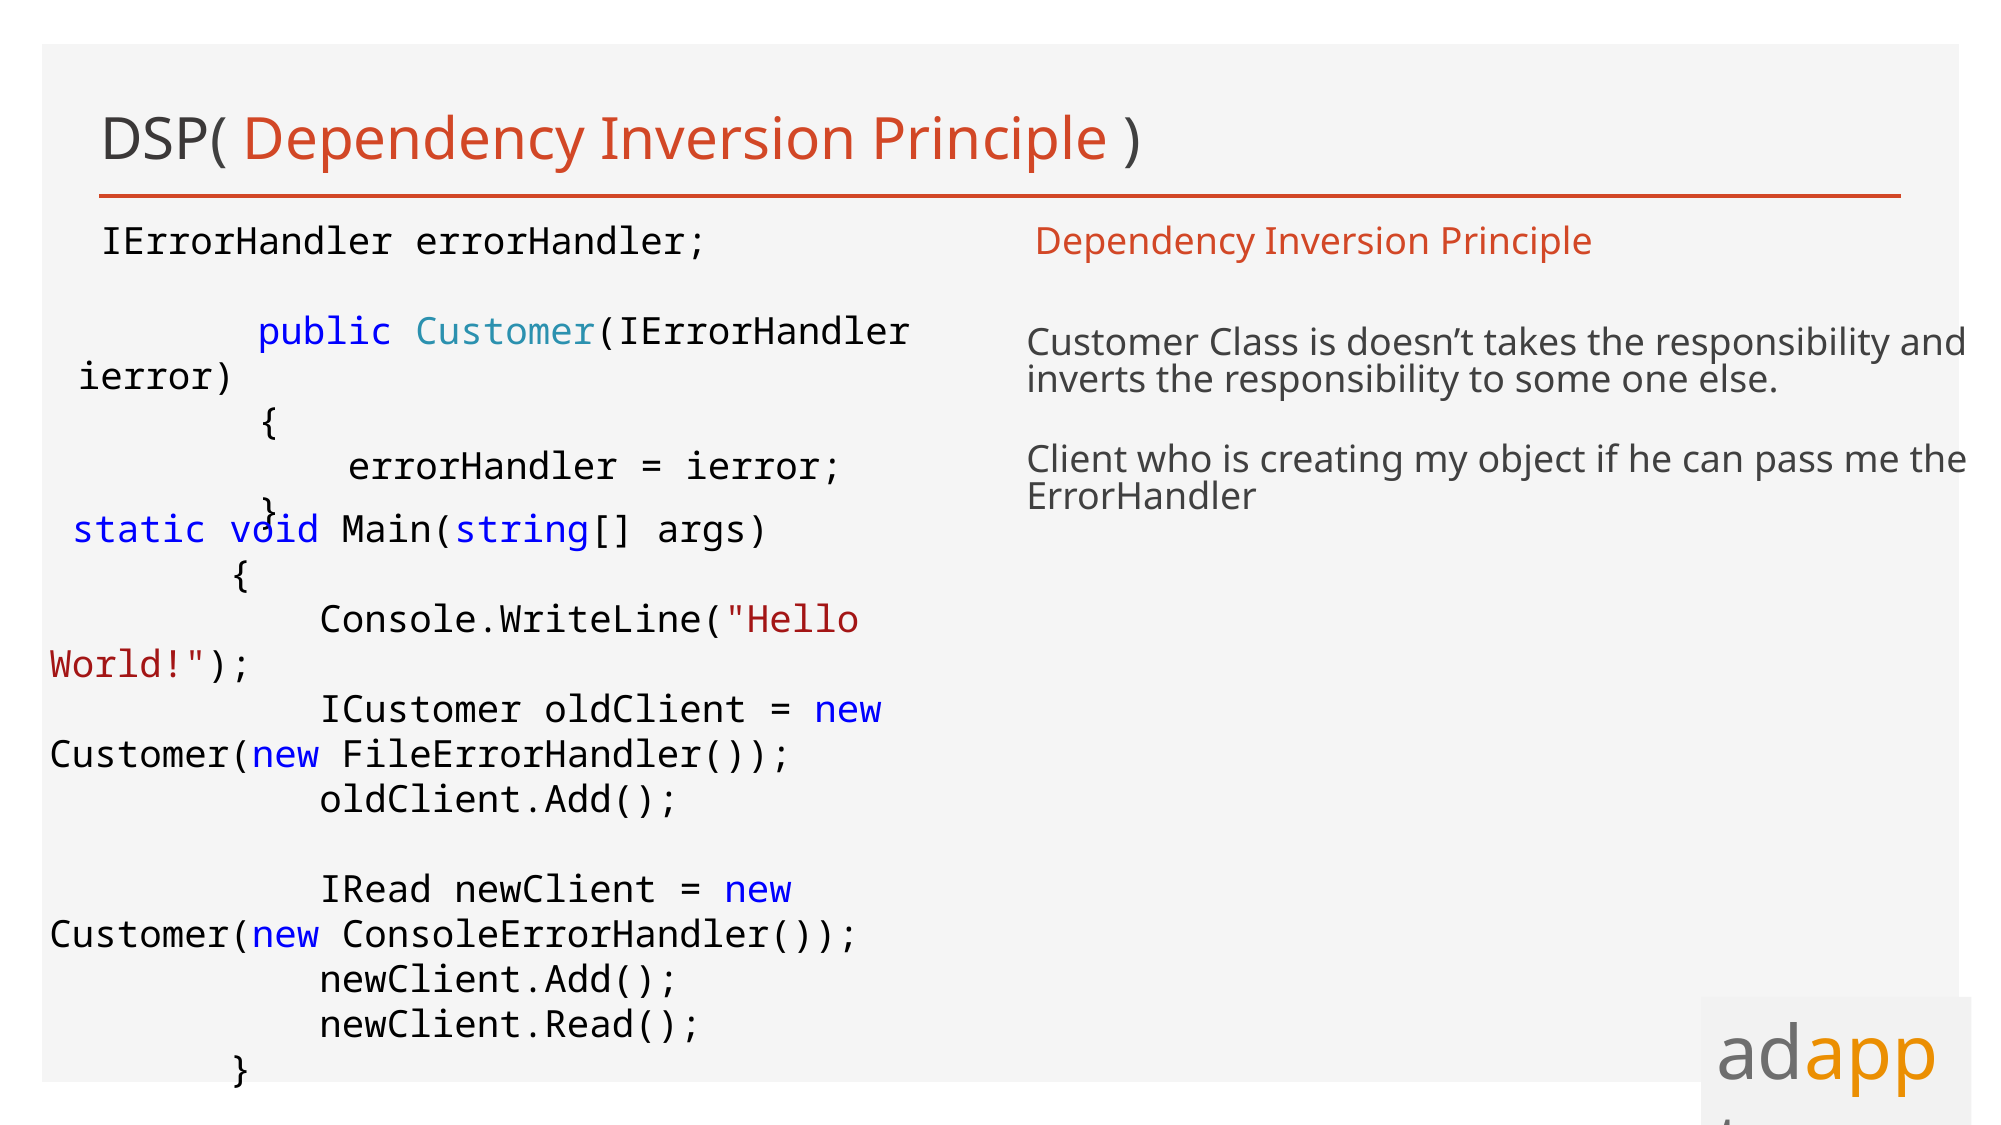

# DSP( Dependency Inversion Principle )
 IErrorHandler errorHandler;
 public Customer(IErrorHandler ierror)
 {
 errorHandler = ierror;
 }
Dependency Inversion Principle
Customer Class is doesn’t takes the responsibility and inverts the responsibility to some one else.
Client who is creating my object if he can pass me the ErrorHandler
 static void Main(string[] args)
 {
 Console.WriteLine("Hello World!");
 ICustomer oldClient = new Customer(new FileErrorHandler());
 oldClient.Add();
 IRead newClient = new Customer(new ConsoleErrorHandler());
 newClient.Add();
 newClient.Read();
 }
adappt